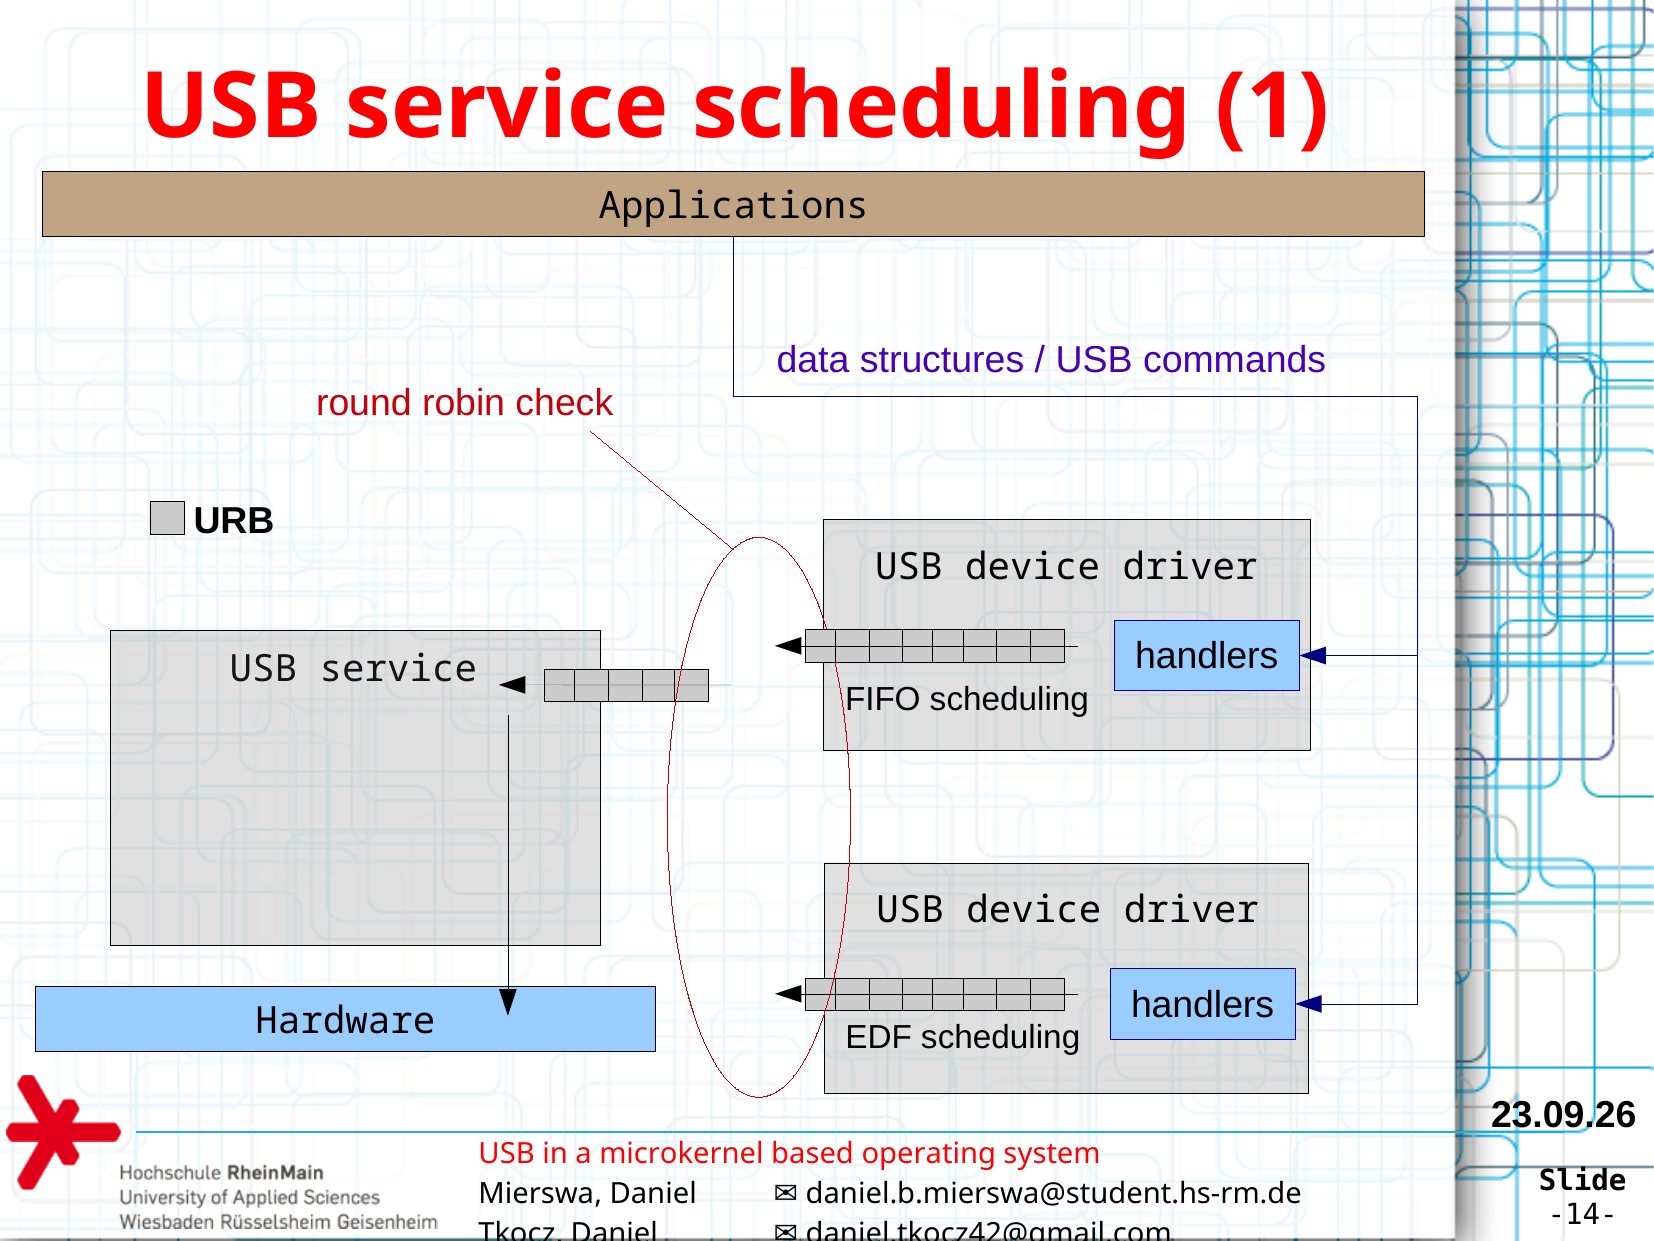

USB service scheduling (1)
Applications
data structures / USB commands
round robin check
URB
USB device driver
handlers
USB service
FIFO scheduling
USB device driver
handlers
Hardware
EDF scheduling
14